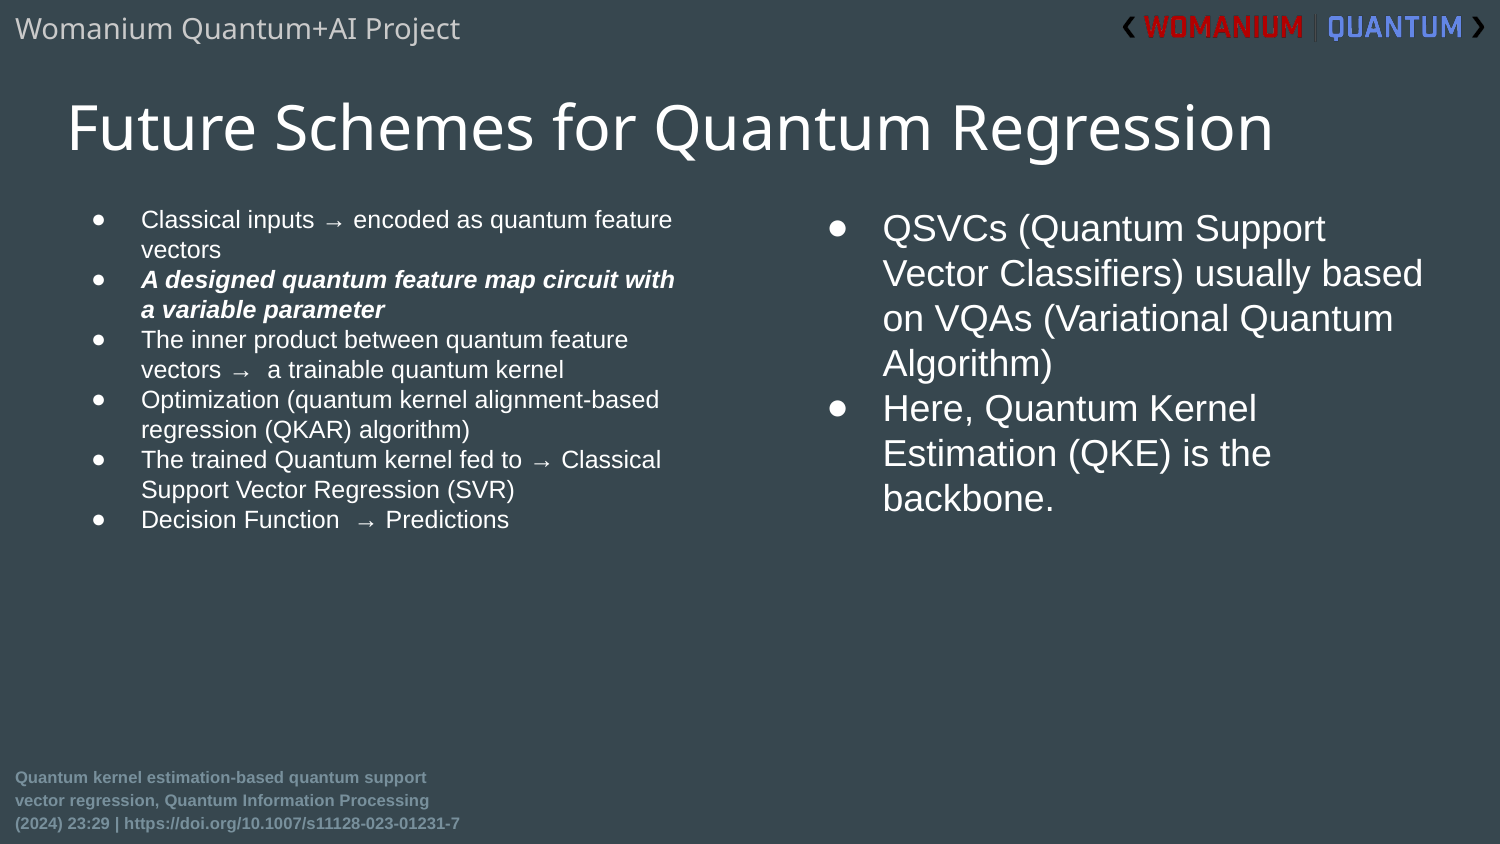

Womanium Quantum+AI Project
# Future Schemes for Quantum Regression
Classical inputs → encoded as quantum feature vectors
A designed quantum feature map circuit with a variable parameter
The inner product between quantum feature vectors → a trainable quantum kernel
Optimization (quantum kernel alignment-based regression (QKAR) algorithm)
The trained Quantum kernel fed to → Classical Support Vector Regression (SVR)
Decision Function → Predictions
QSVCs (Quantum Support Vector Classifiers) usually based on VQAs (Variational Quantum Algorithm)
Here, Quantum Kernel Estimation (QKE) is the backbone.
Quantum kernel estimation-based quantum support vector regression, Quantum Information Processing (2024) 23:29 | https://doi.org/10.1007/s11128-023-01231-7